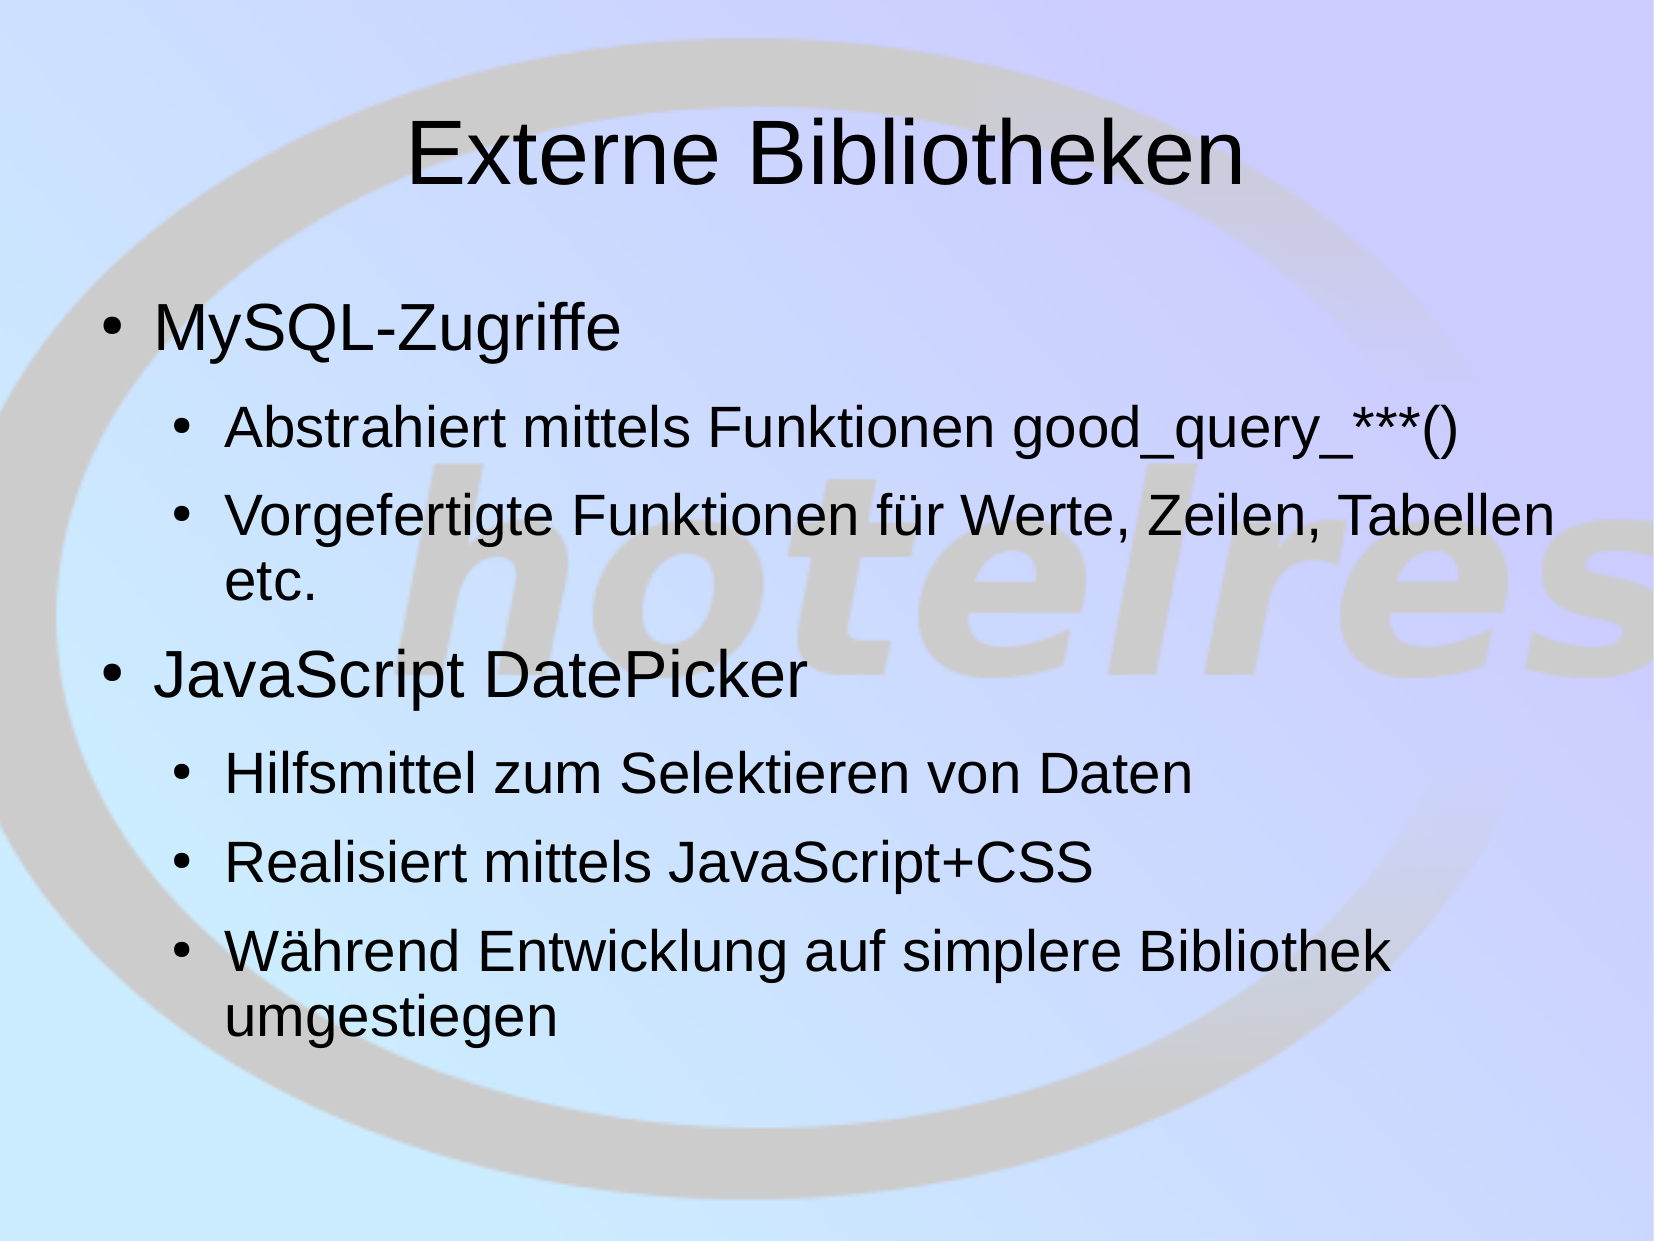

# Externe Bibliotheken
MySQL-Zugriffe
Abstrahiert mittels Funktionen good_query_***()
Vorgefertigte Funktionen für Werte, Zeilen, Tabellen etc.
JavaScript DatePicker
Hilfsmittel zum Selektieren von Daten
Realisiert mittels JavaScript+CSS
Während Entwicklung auf simplere Bibliothek umgestiegen